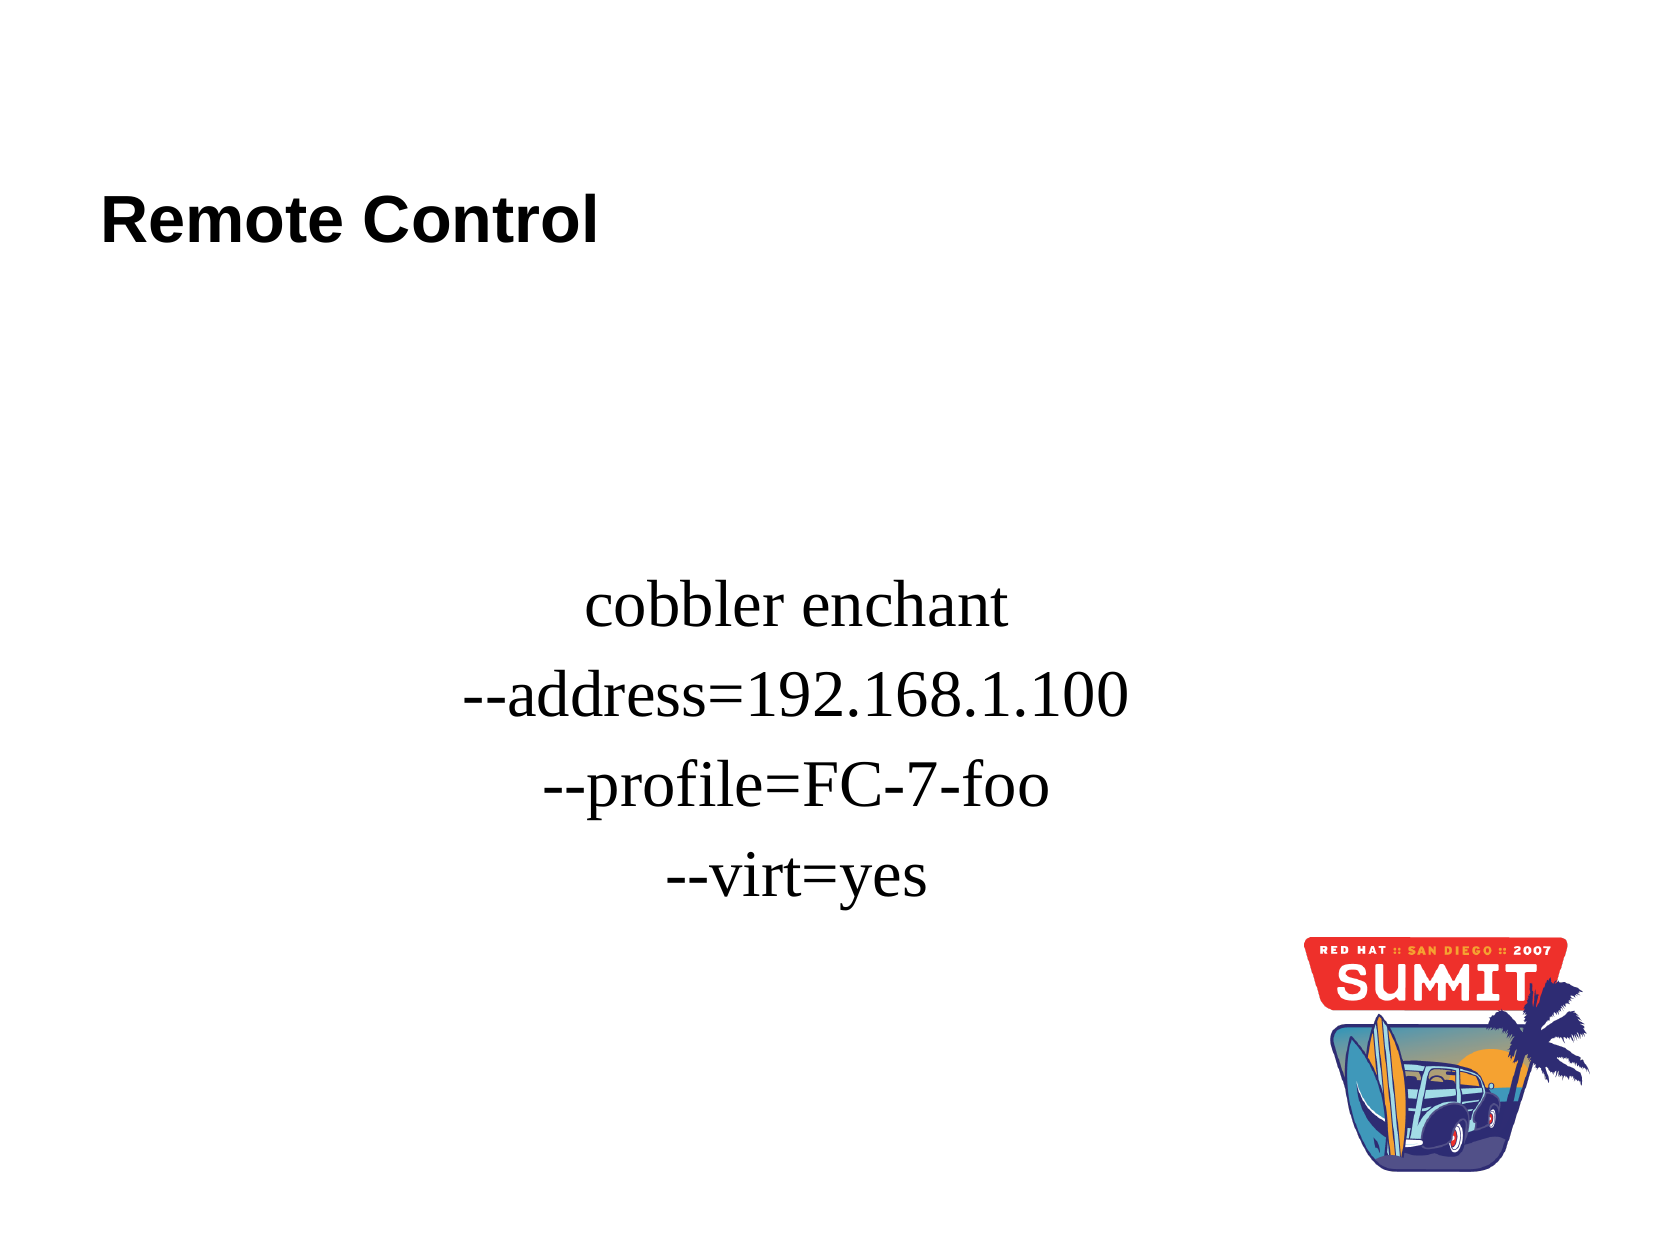

# Remote Control
cobbler enchant
--address=192.168.1.100
--profile=FC-7-foo
--virt=yes